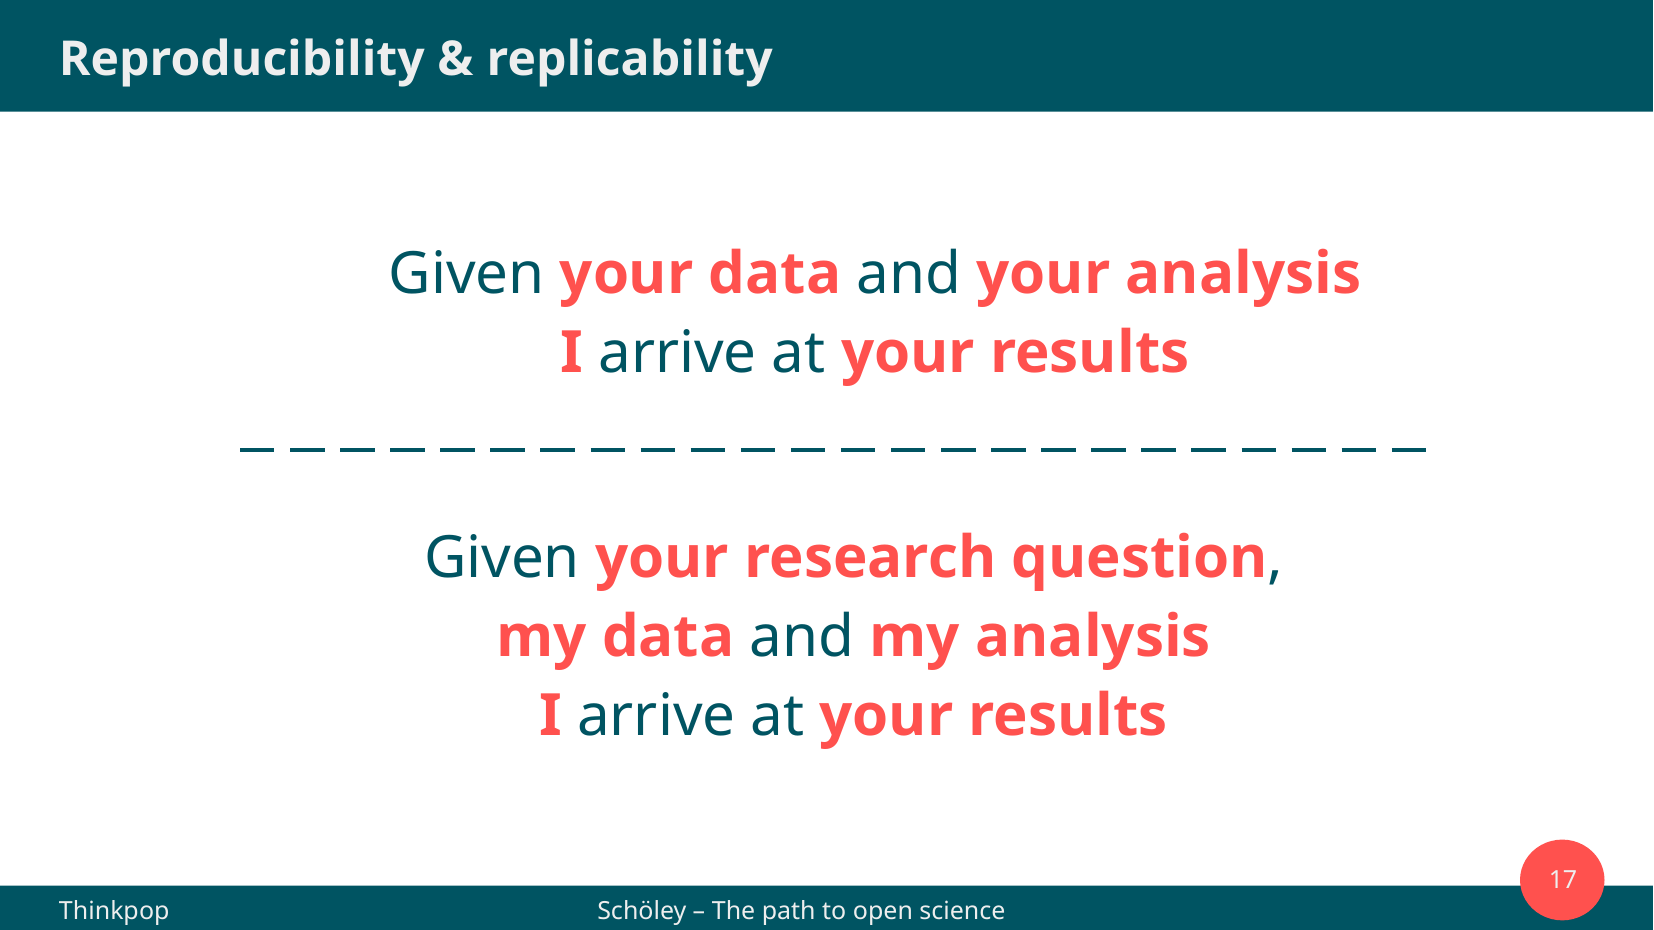

# Reproducibility & replicability
Given your data and your analysis
I arrive at your results
Given your research question,
my data and my analysis
I arrive at your results
17
Thinkpop
Schöley – The path to open science